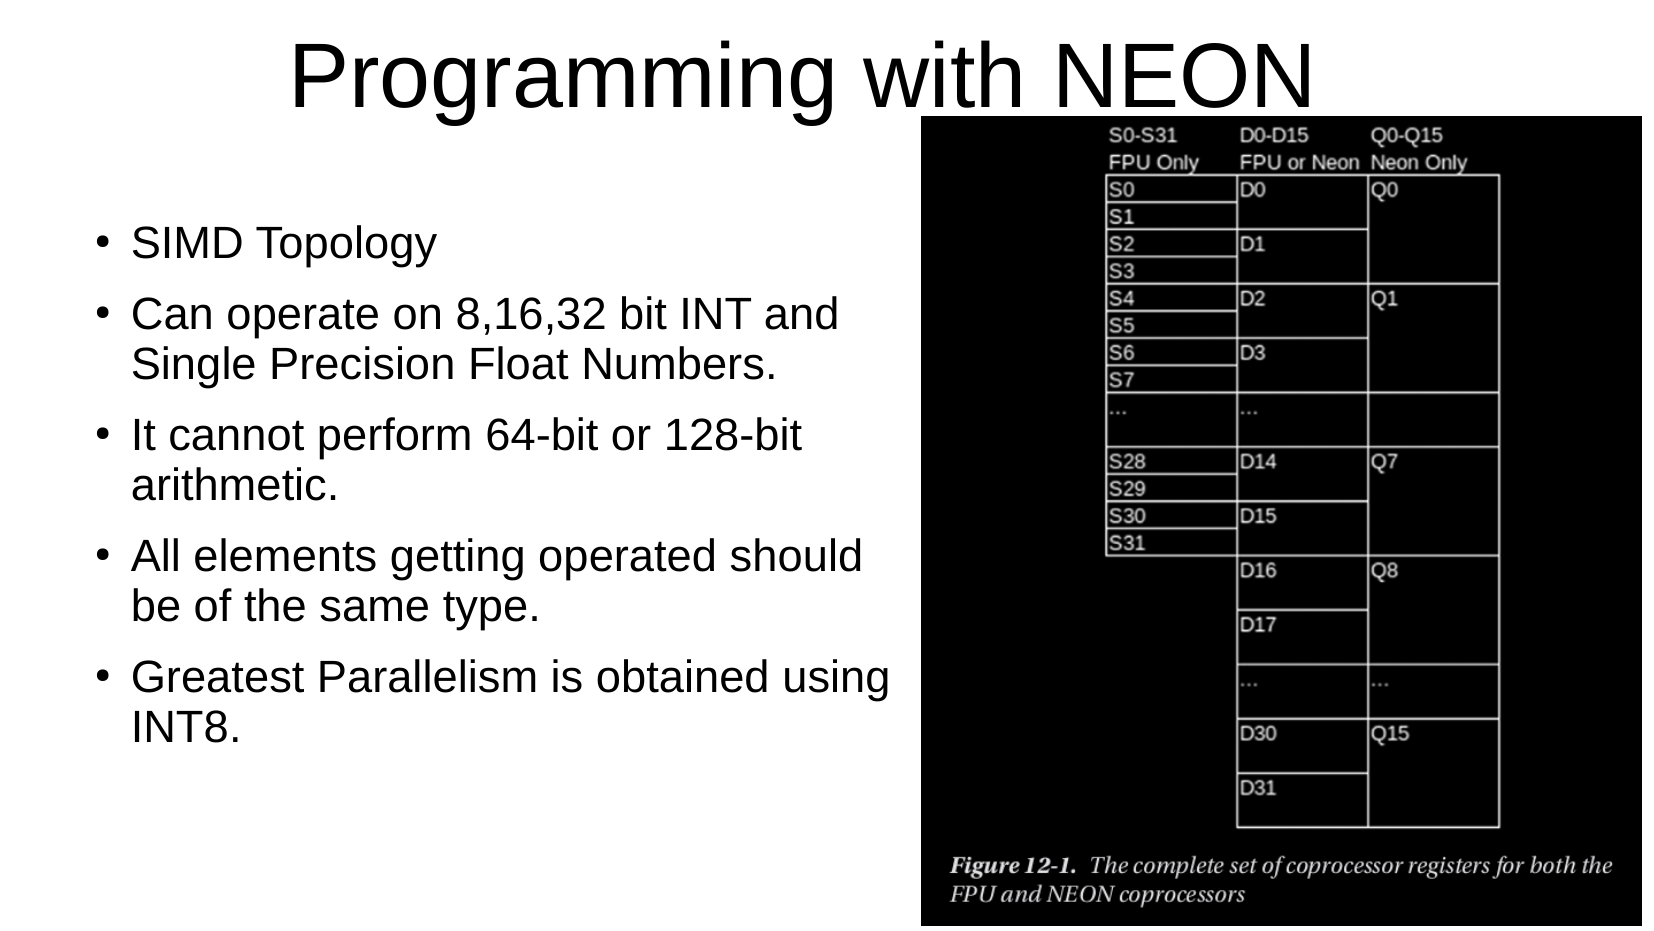

# Programming with NEON
SIMD Topology
Can operate on 8,16,32 bit INT and Single Precision Float Numbers.
It cannot perform 64-bit or 128-bit arithmetic.
All elements getting operated should be of the same type.
Greatest Parallelism is obtained using INT8.